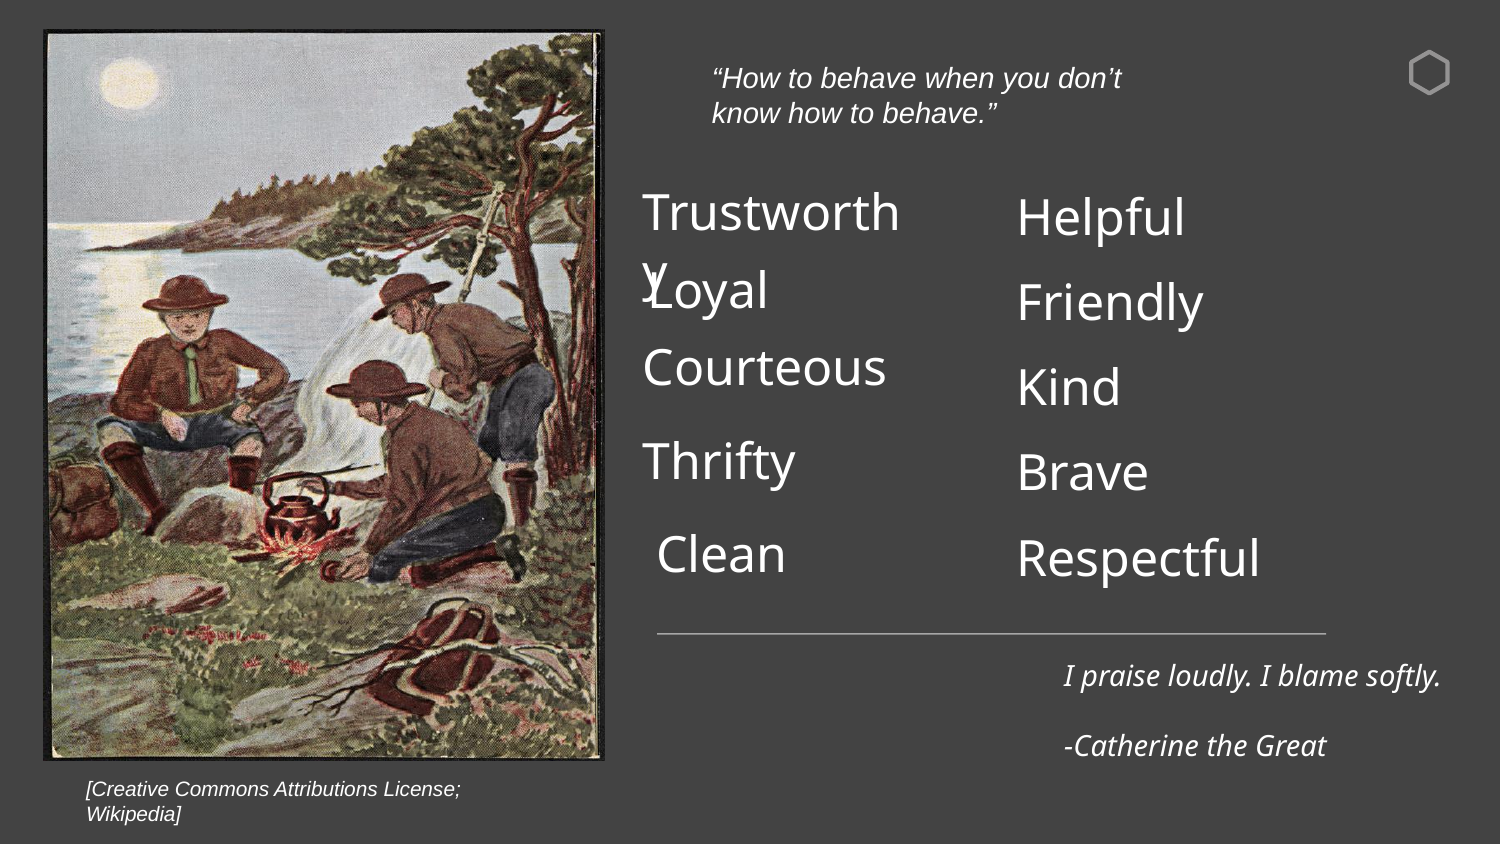

“How to behave when you don’t know how to behave.”
Trustworthy
Helpful
Loyal
Friendly
Courteous
Kind
Thrifty
Brave
Clean
Respectful
I praise loudly. I blame softly.
-Catherine the Great
[Creative Commons Attributions License; Wikipedia]